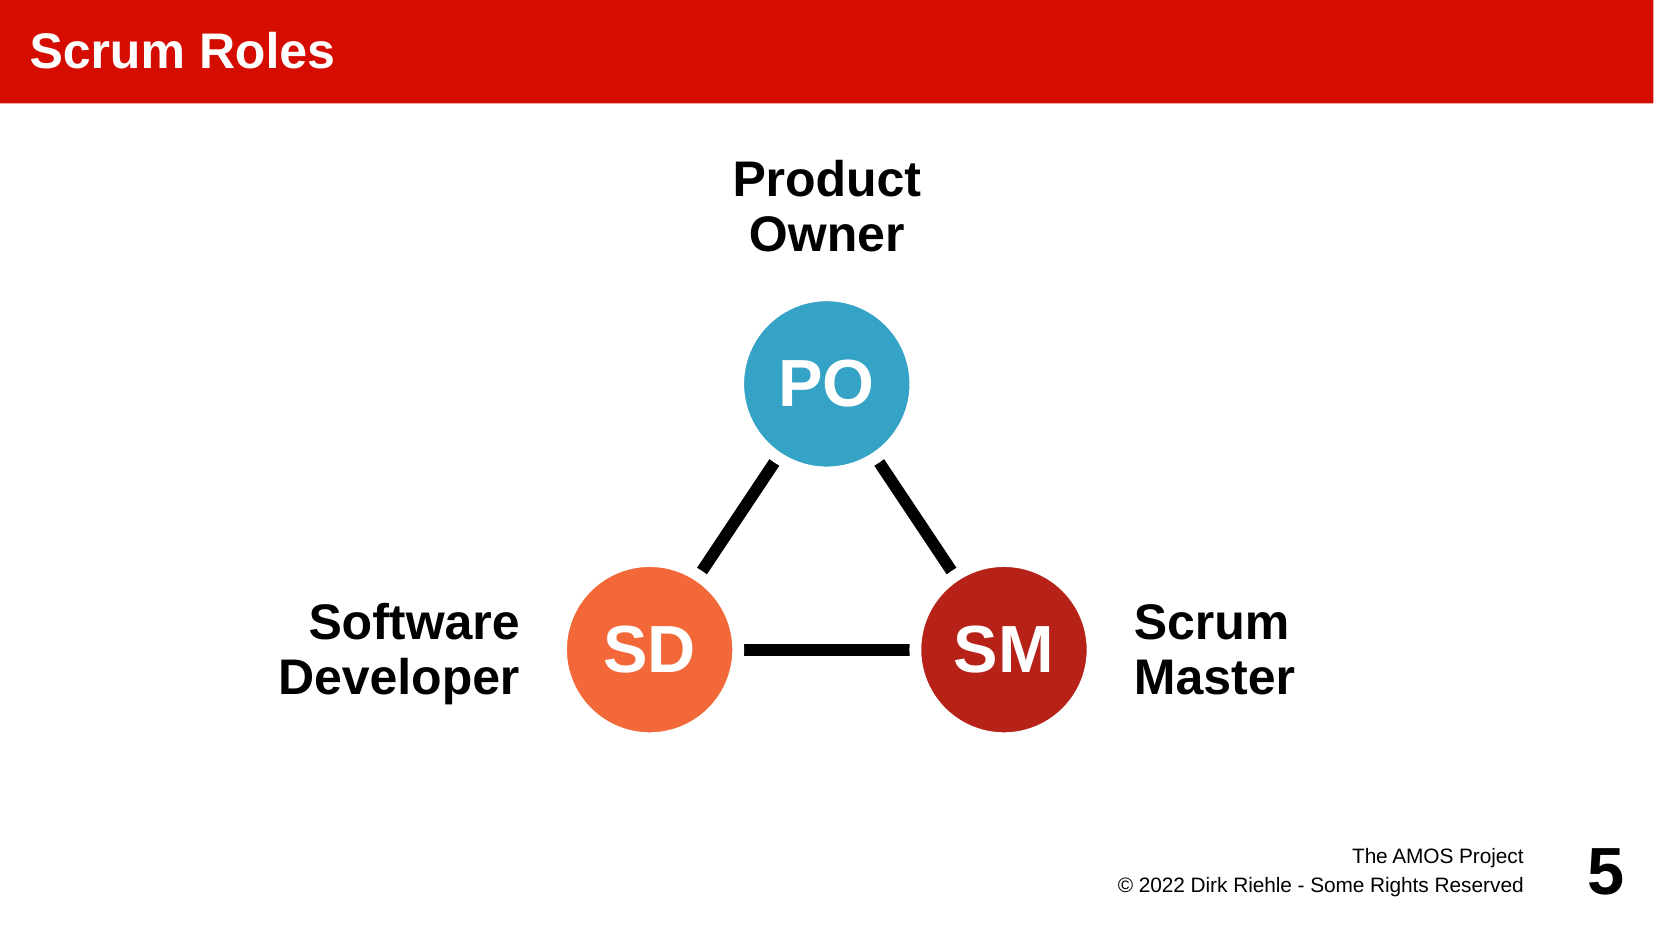

# Scrum Roles
Product
Owner
PO
Software
Developer
SD
SM
Scrum
Master
The AMOS Project
5
© 2022 Dirk Riehle - Some Rights Reserved